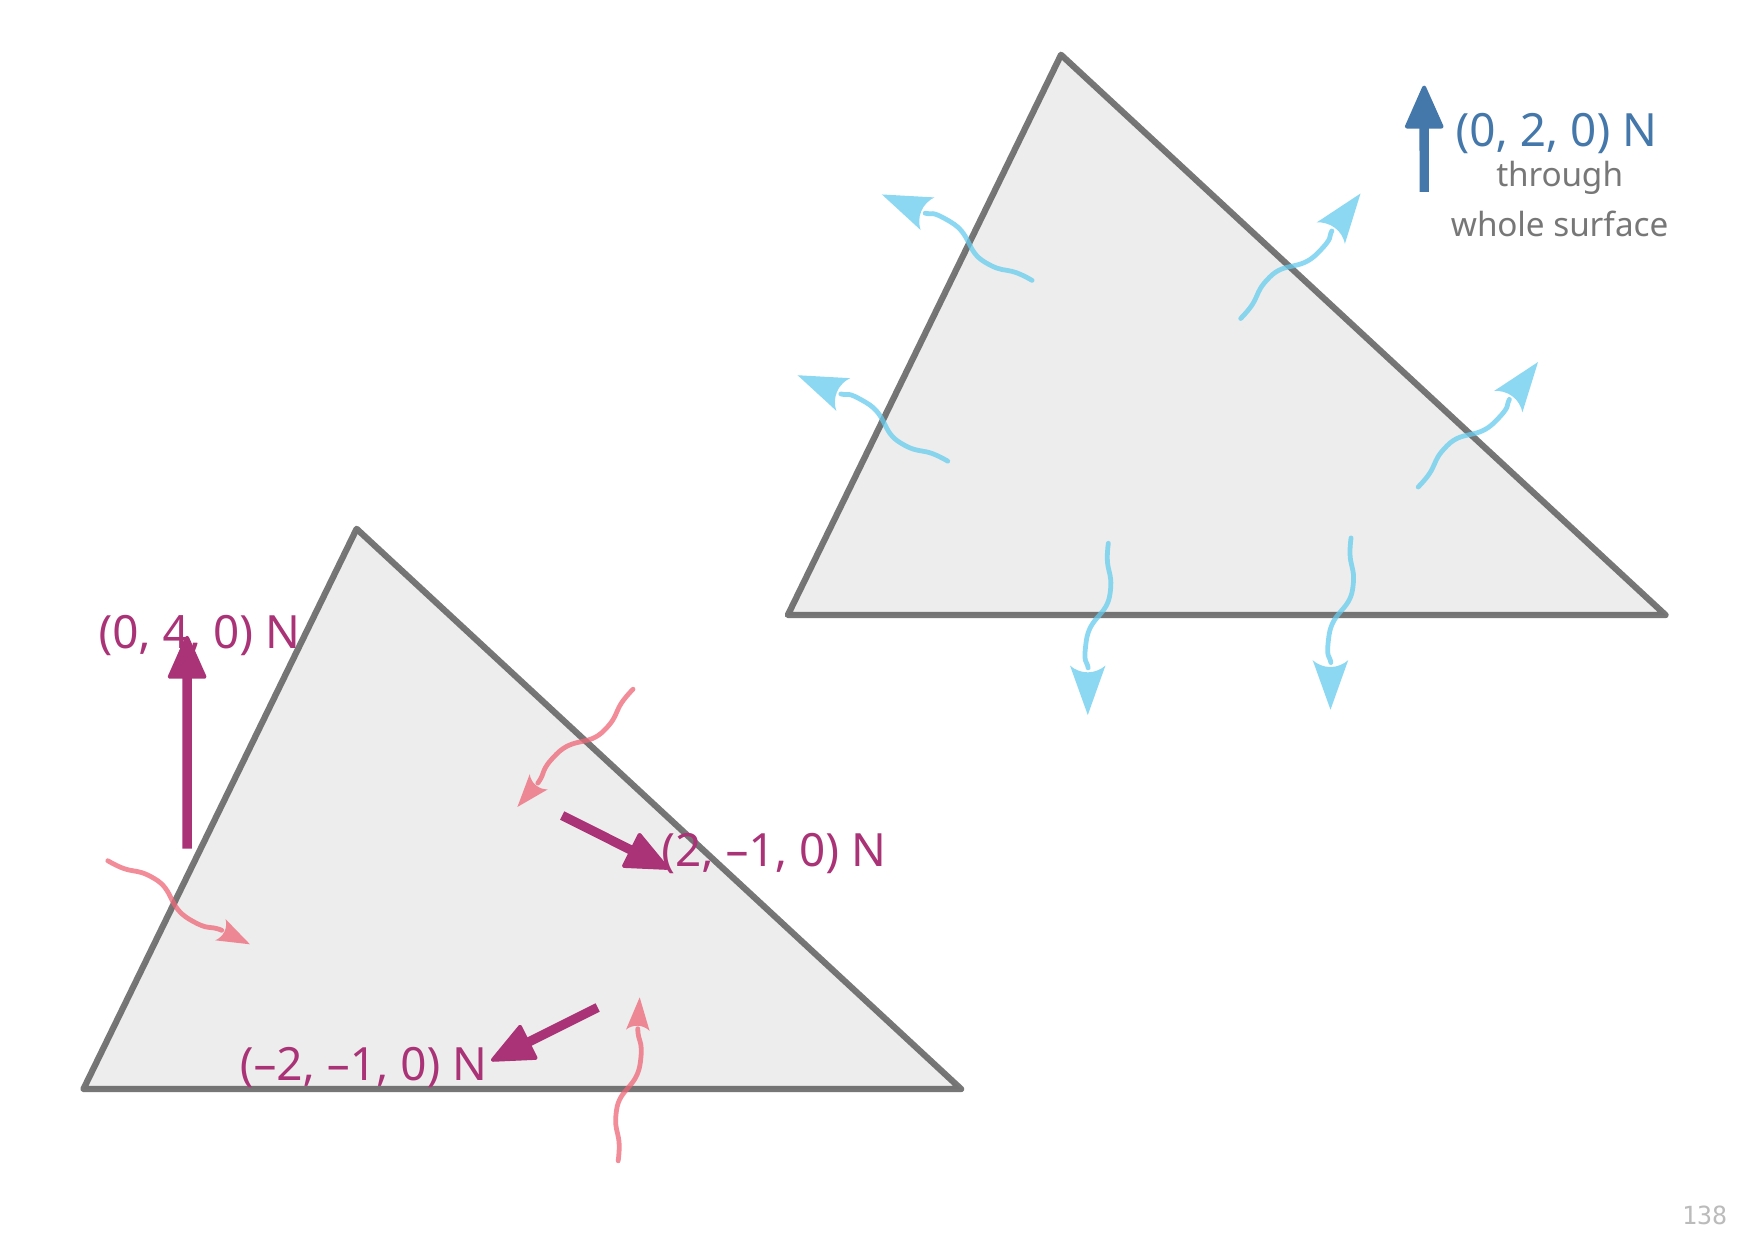

(0, 2, 0) N
through
whole surface
(0, 4, 0) N
(2, –1, 0) N
(–2, –1, 0) N